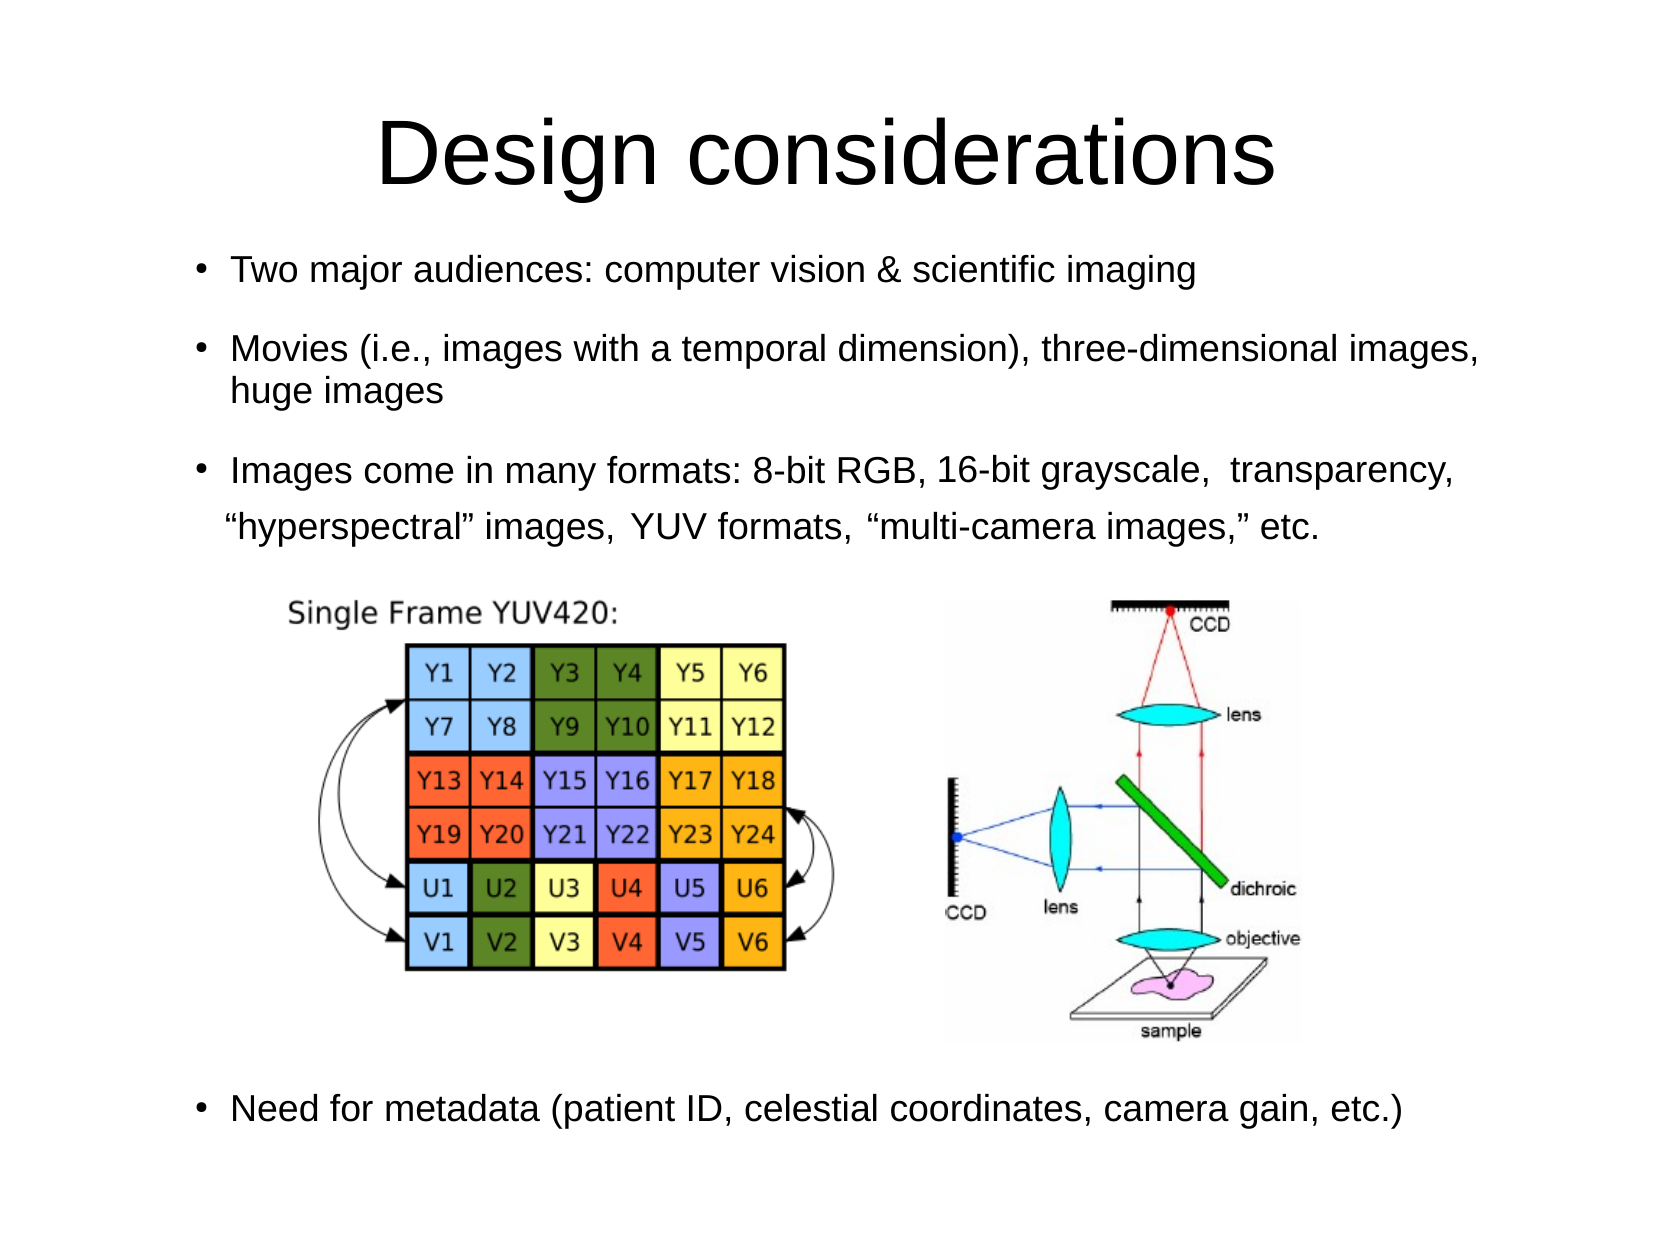

# Design considerations
Two major audiences: computer vision & scientific imaging
Movies (i.e., images with a temporal dimension), three-dimensional images, huge images
Images come in many formats: 8-bit RGB,
16-bit grayscale,
transparency,
“hyperspectral” images,
YUV formats,
“multi-camera images,” etc.
Need for metadata (patient ID, celestial coordinates, camera gain, etc.)